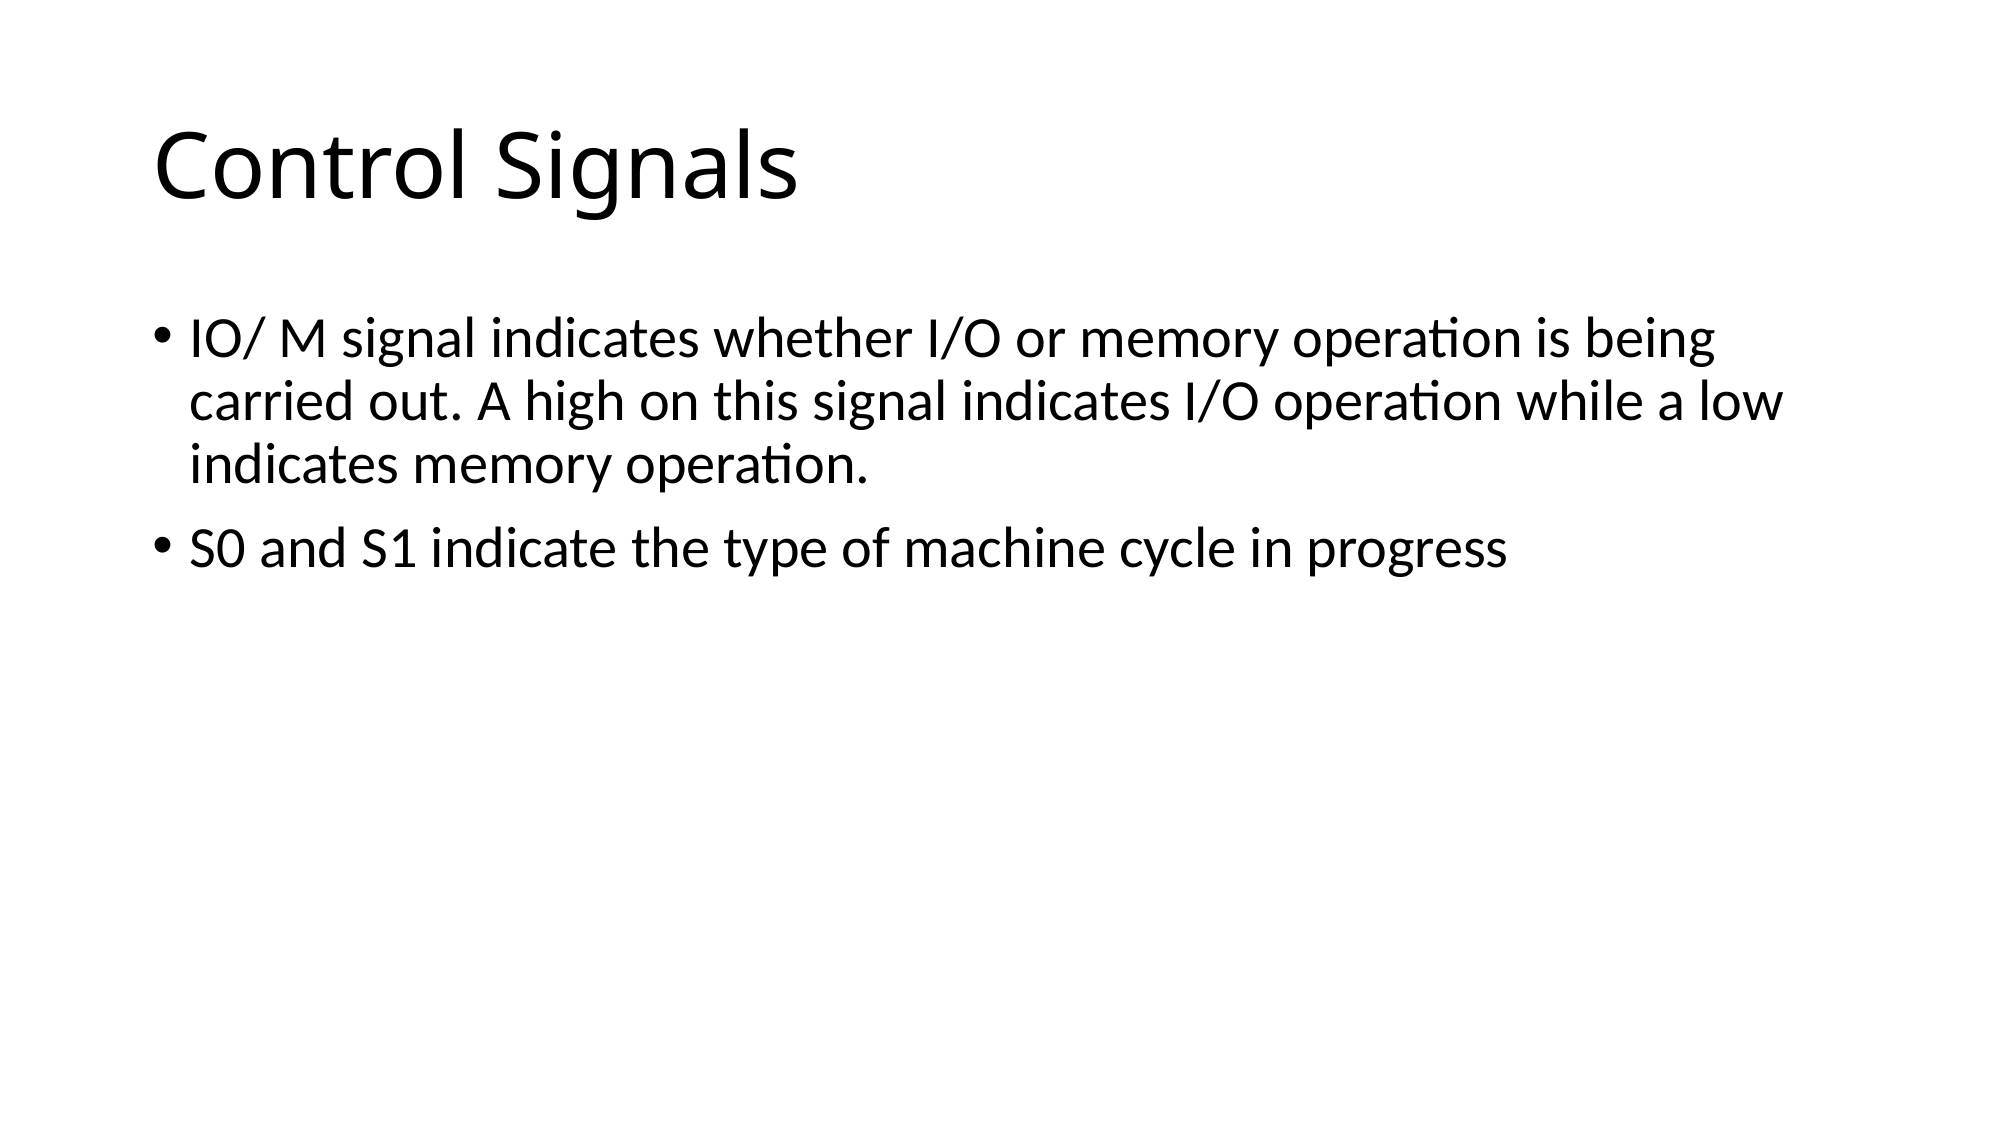

# Control Signals
IO/ M signal indicates whether I/O or memory operation is being carried out. A high on this signal indicates I/O operation while a low indicates memory operation.
S0 and S1 indicate the type of machine cycle in progress